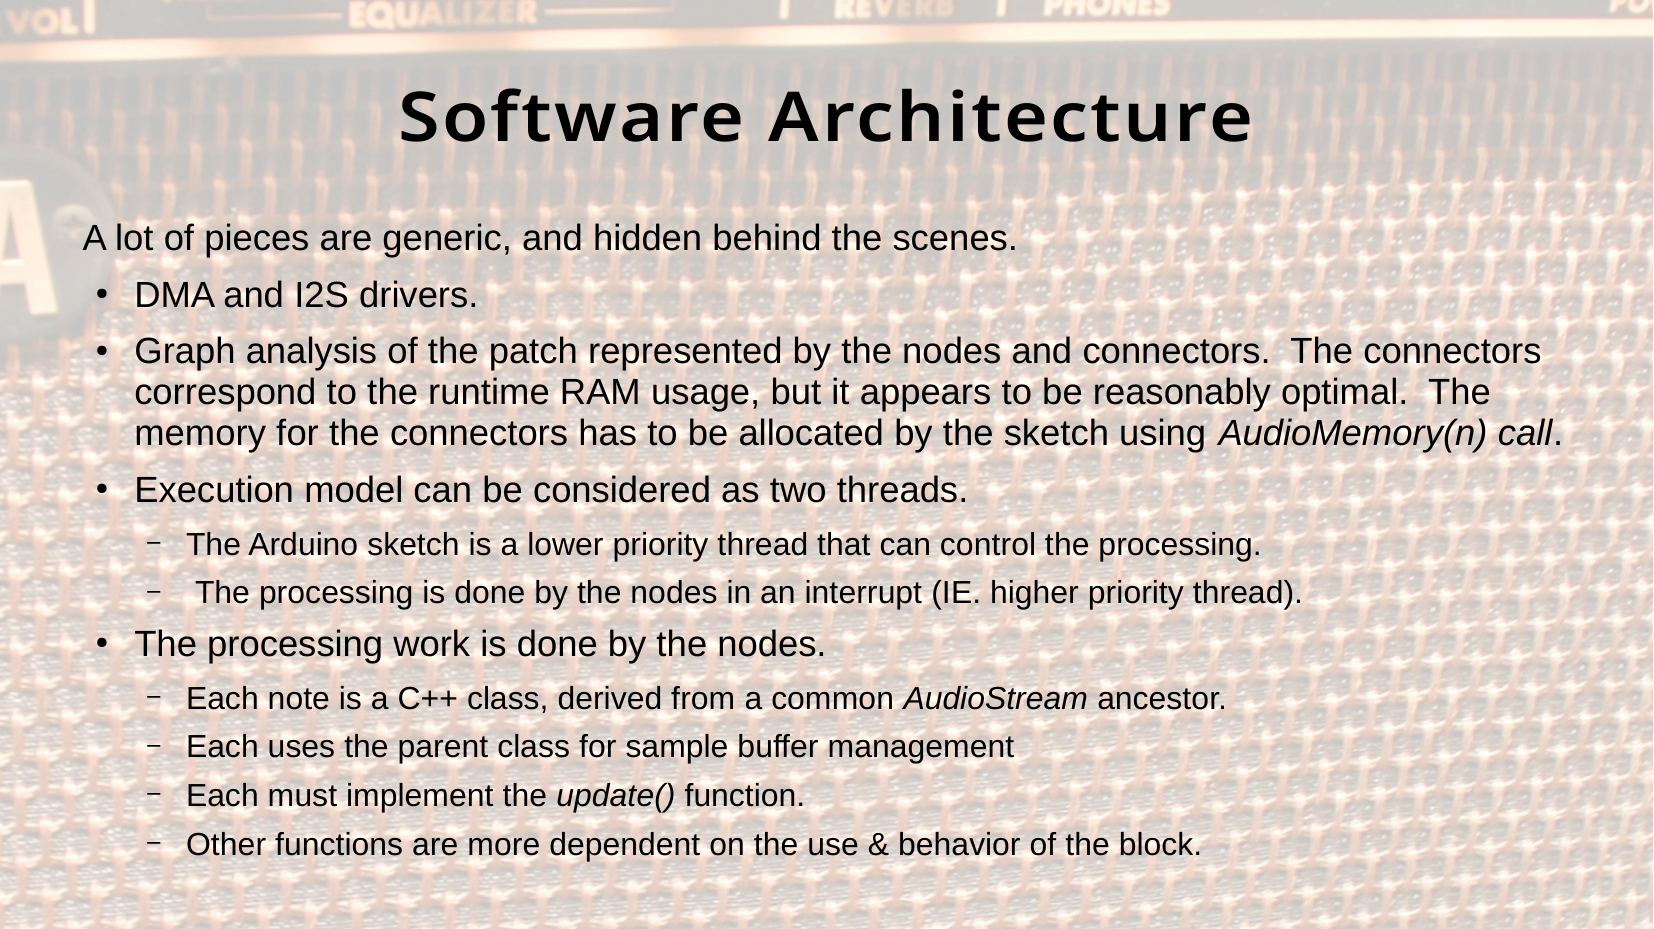

# Software Architecture
A lot of pieces are generic, and hidden behind the scenes.
DMA and I2S drivers.
Graph analysis of the patch represented by the nodes and connectors. The connectors correspond to the runtime RAM usage, but it appears to be reasonably optimal. The memory for the connectors has to be allocated by the sketch using AudioMemory(n) call.
Execution model can be considered as two threads.
The Arduino sketch is a lower priority thread that can control the processing.
 The processing is done by the nodes in an interrupt (IE. higher priority thread).
The processing work is done by the nodes.
Each note is a C++ class, derived from a common AudioStream ancestor.
Each uses the parent class for sample buffer management
Each must implement the update() function.
Other functions are more dependent on the use & behavior of the block.